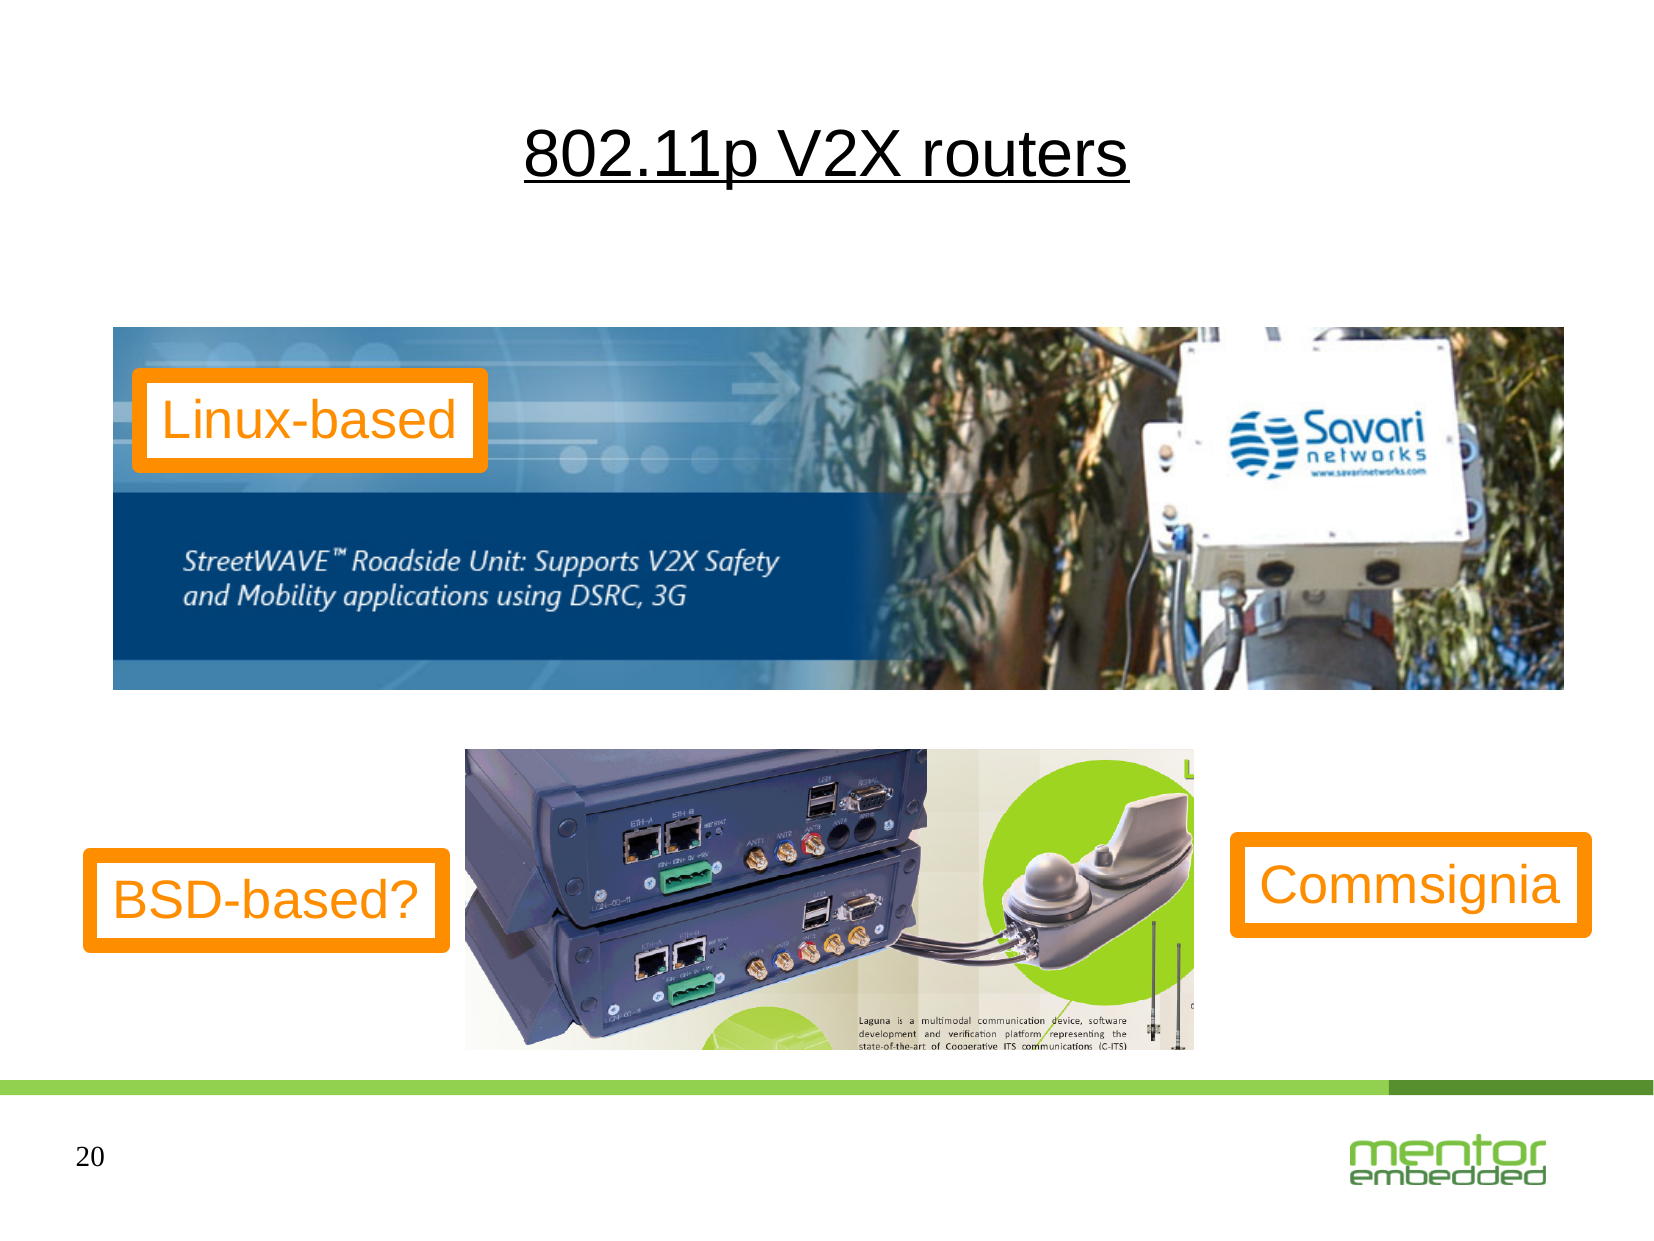

# 802.11p V2X routers
Linux-based
Commsignia
BSD-based?
20